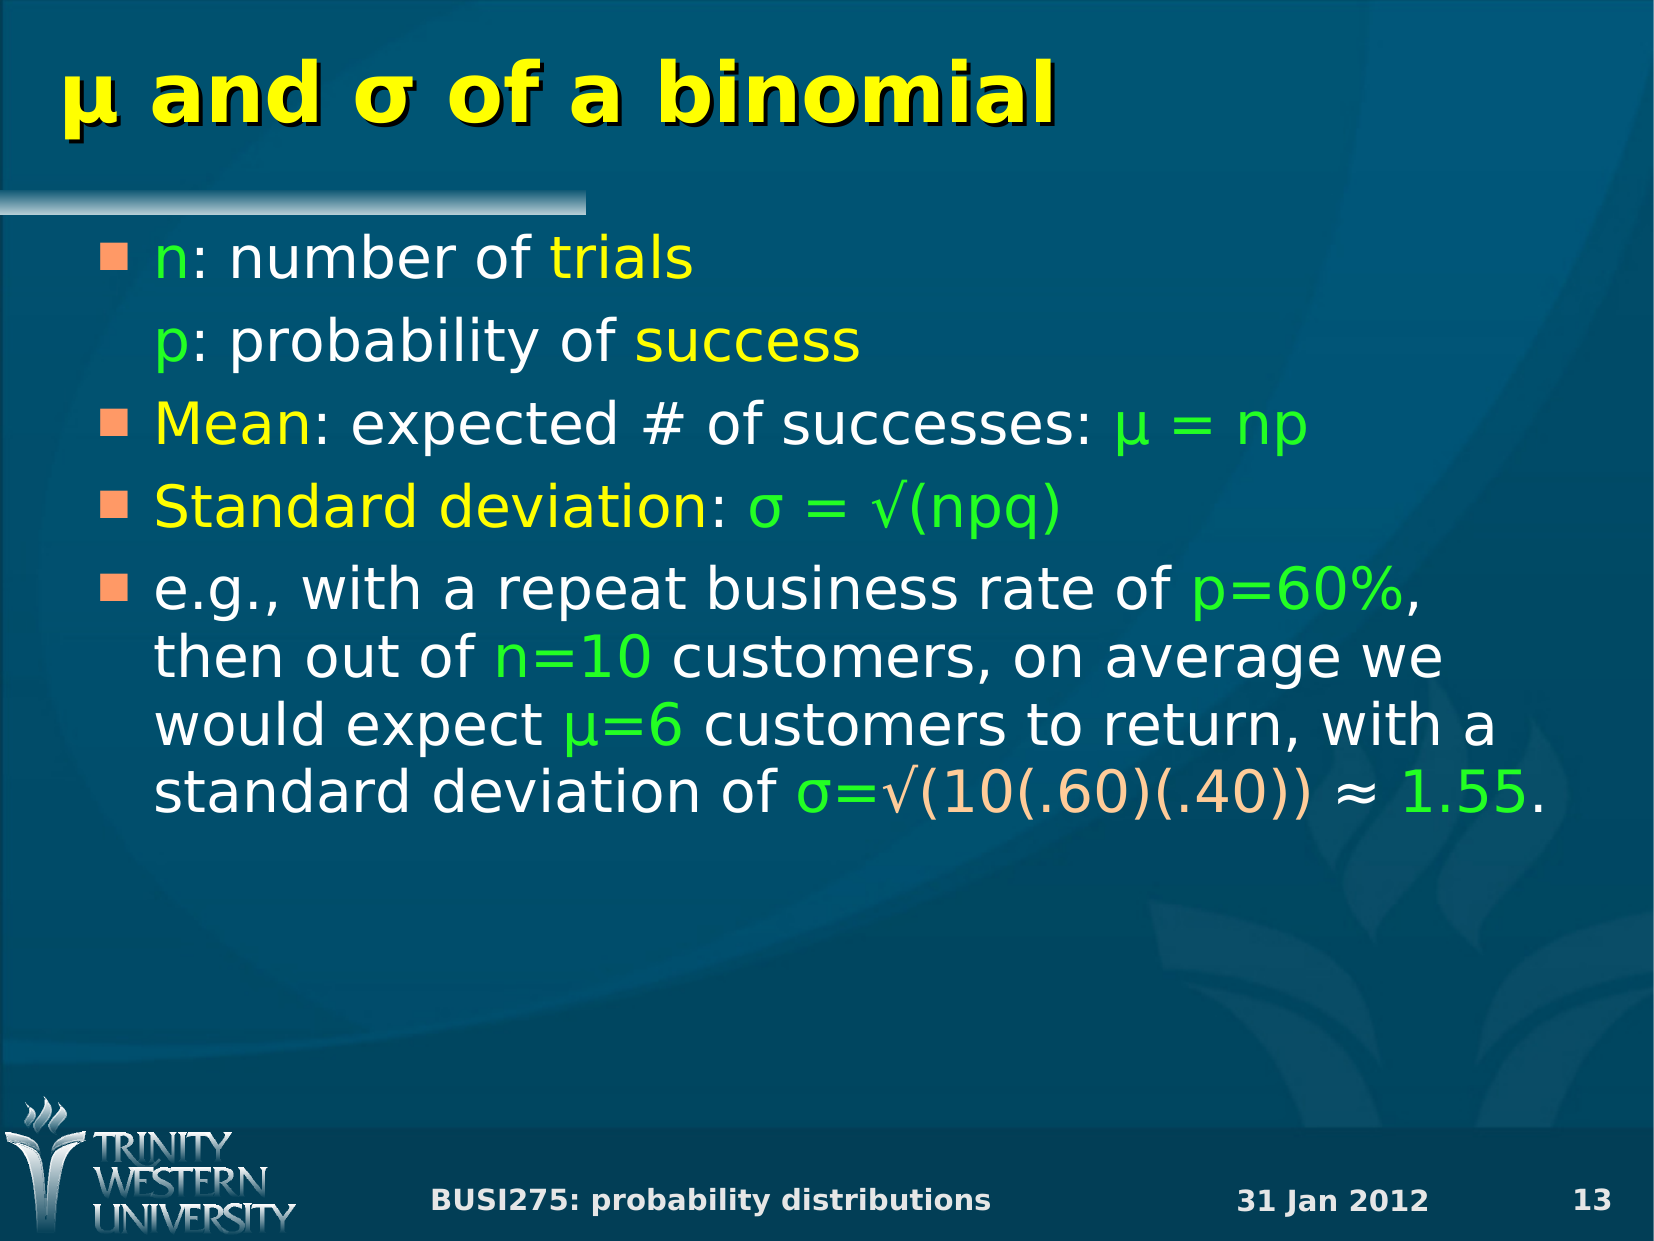

# μ and σ of a binomial
n: number of trials
p: probability of success
Mean: expected # of successes: μ = np
Standard deviation: σ = √(npq)
e.g., with a repeat business rate of p=60%, then out of n=10 customers, on average we would expect μ=6 customers to return, with a standard deviation of σ=√(10(.60)(.40)) ≈ 1.55.
BUSI275: probability distributions
31 Jan 2012
13